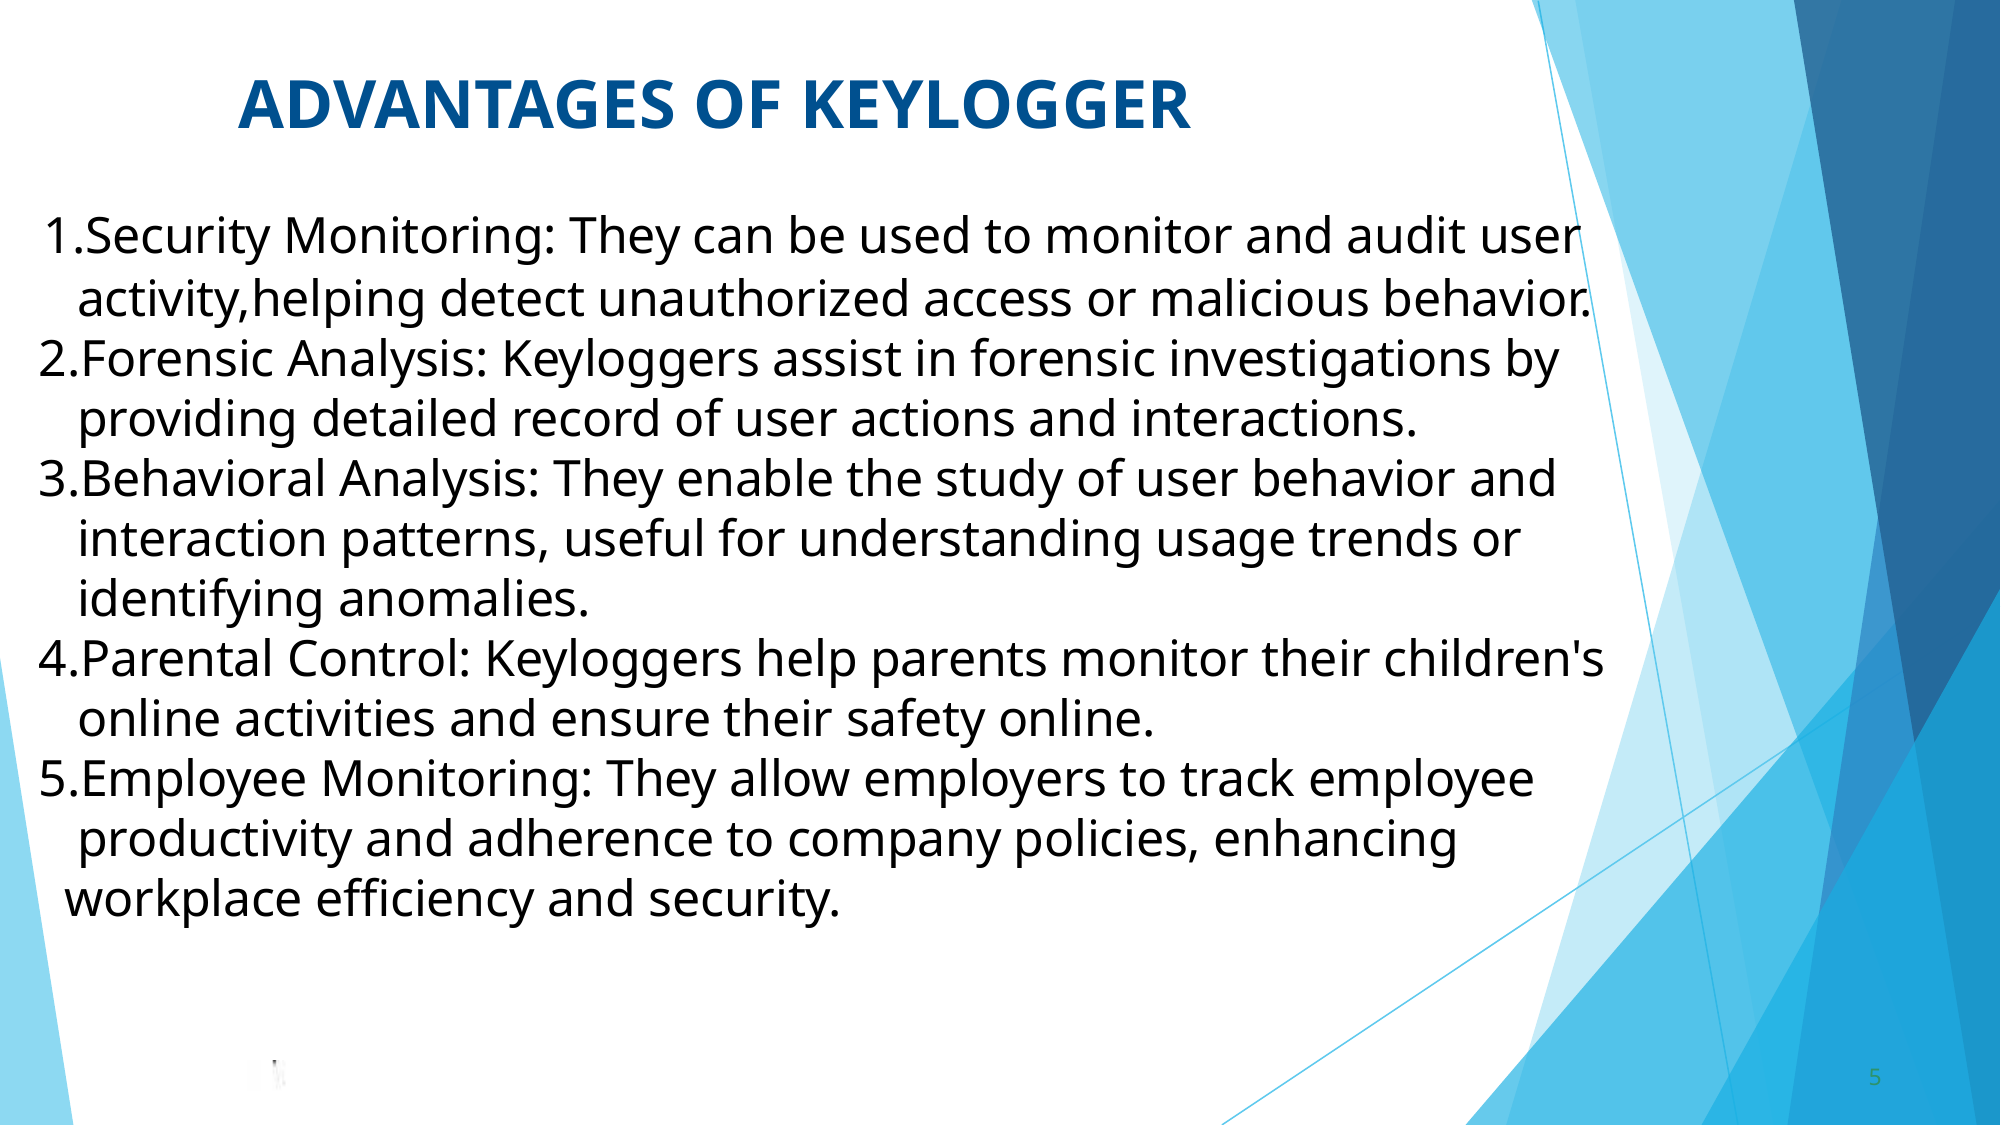

ADVANTAGES OF KEYLOGGER
 1.Security Monitoring: They can be used to monitor and audit user
 activity,helping detect unauthorized access or malicious behavior.
 2.Forensic Analysis: Keyloggers assist in forensic investigations by
 providing detailed record of user actions and interactions.
 3.Behavioral Analysis: They enable the study of user behavior and
 interaction patterns, useful for understanding usage trends or
 identifying anomalies.
 4.Parental Control: Keyloggers help parents monitor their children's
 online activities and ensure their safety online.
 5.Employee Monitoring: They allow employers to track employee
 productivity and adherence to company policies, enhancing
 workplace efficiency and security.